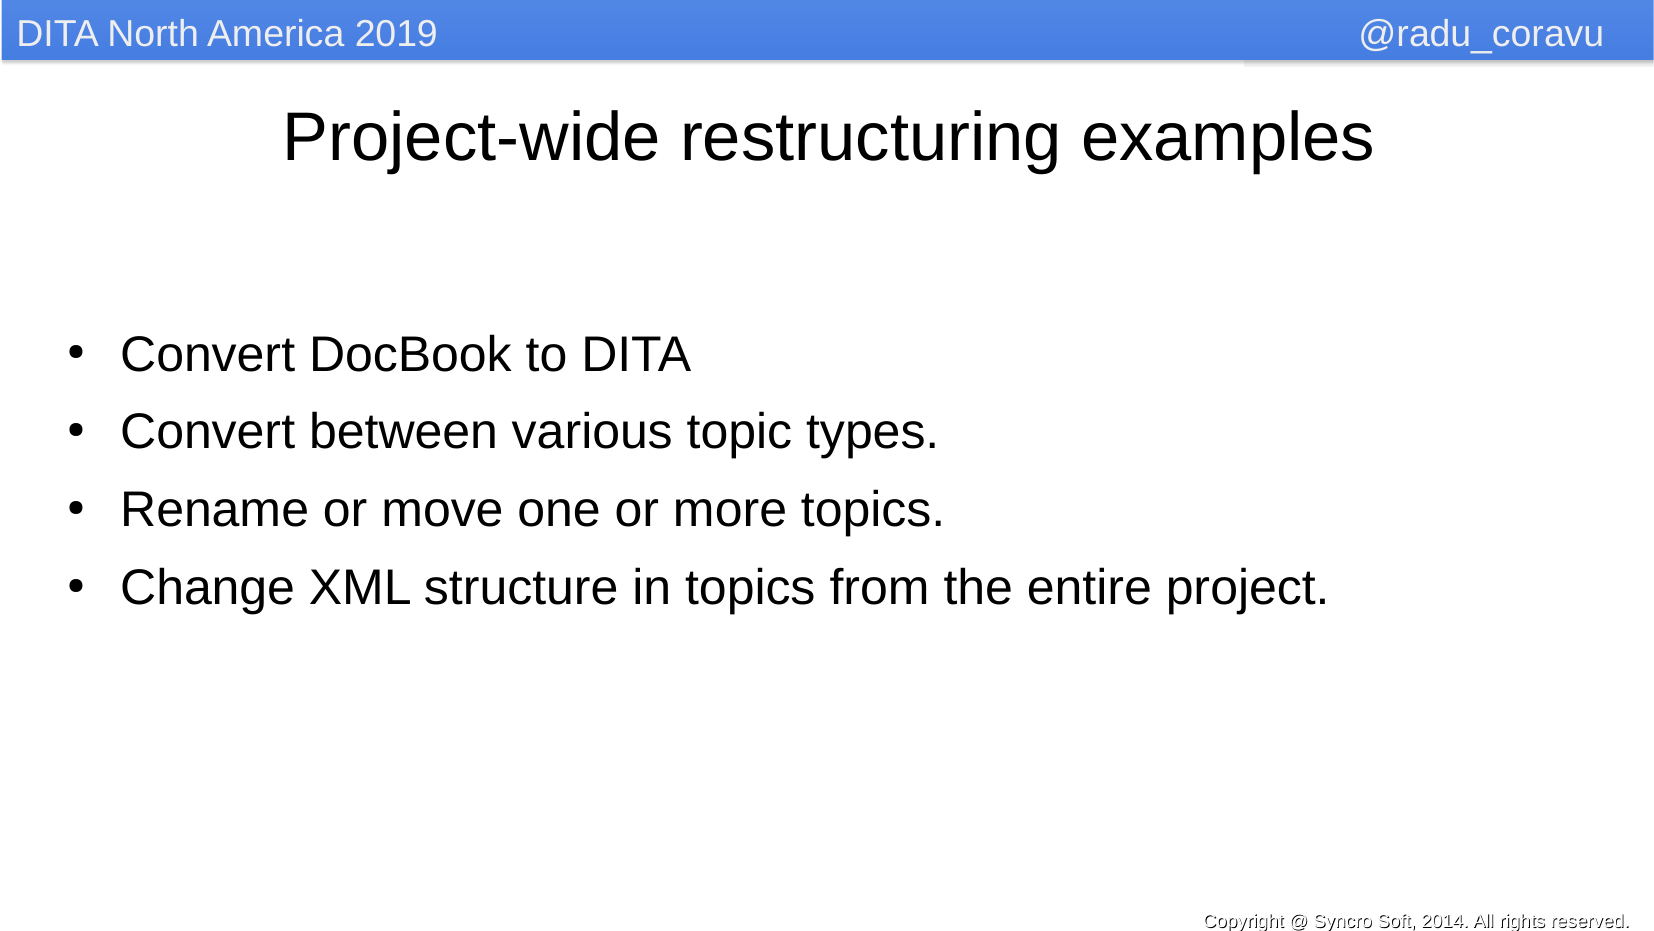

# Project-wide restructuring examples
Convert DocBook to DITA
Convert between various topic types.
Rename or move one or more topics.
Change XML structure in topics from the entire project.